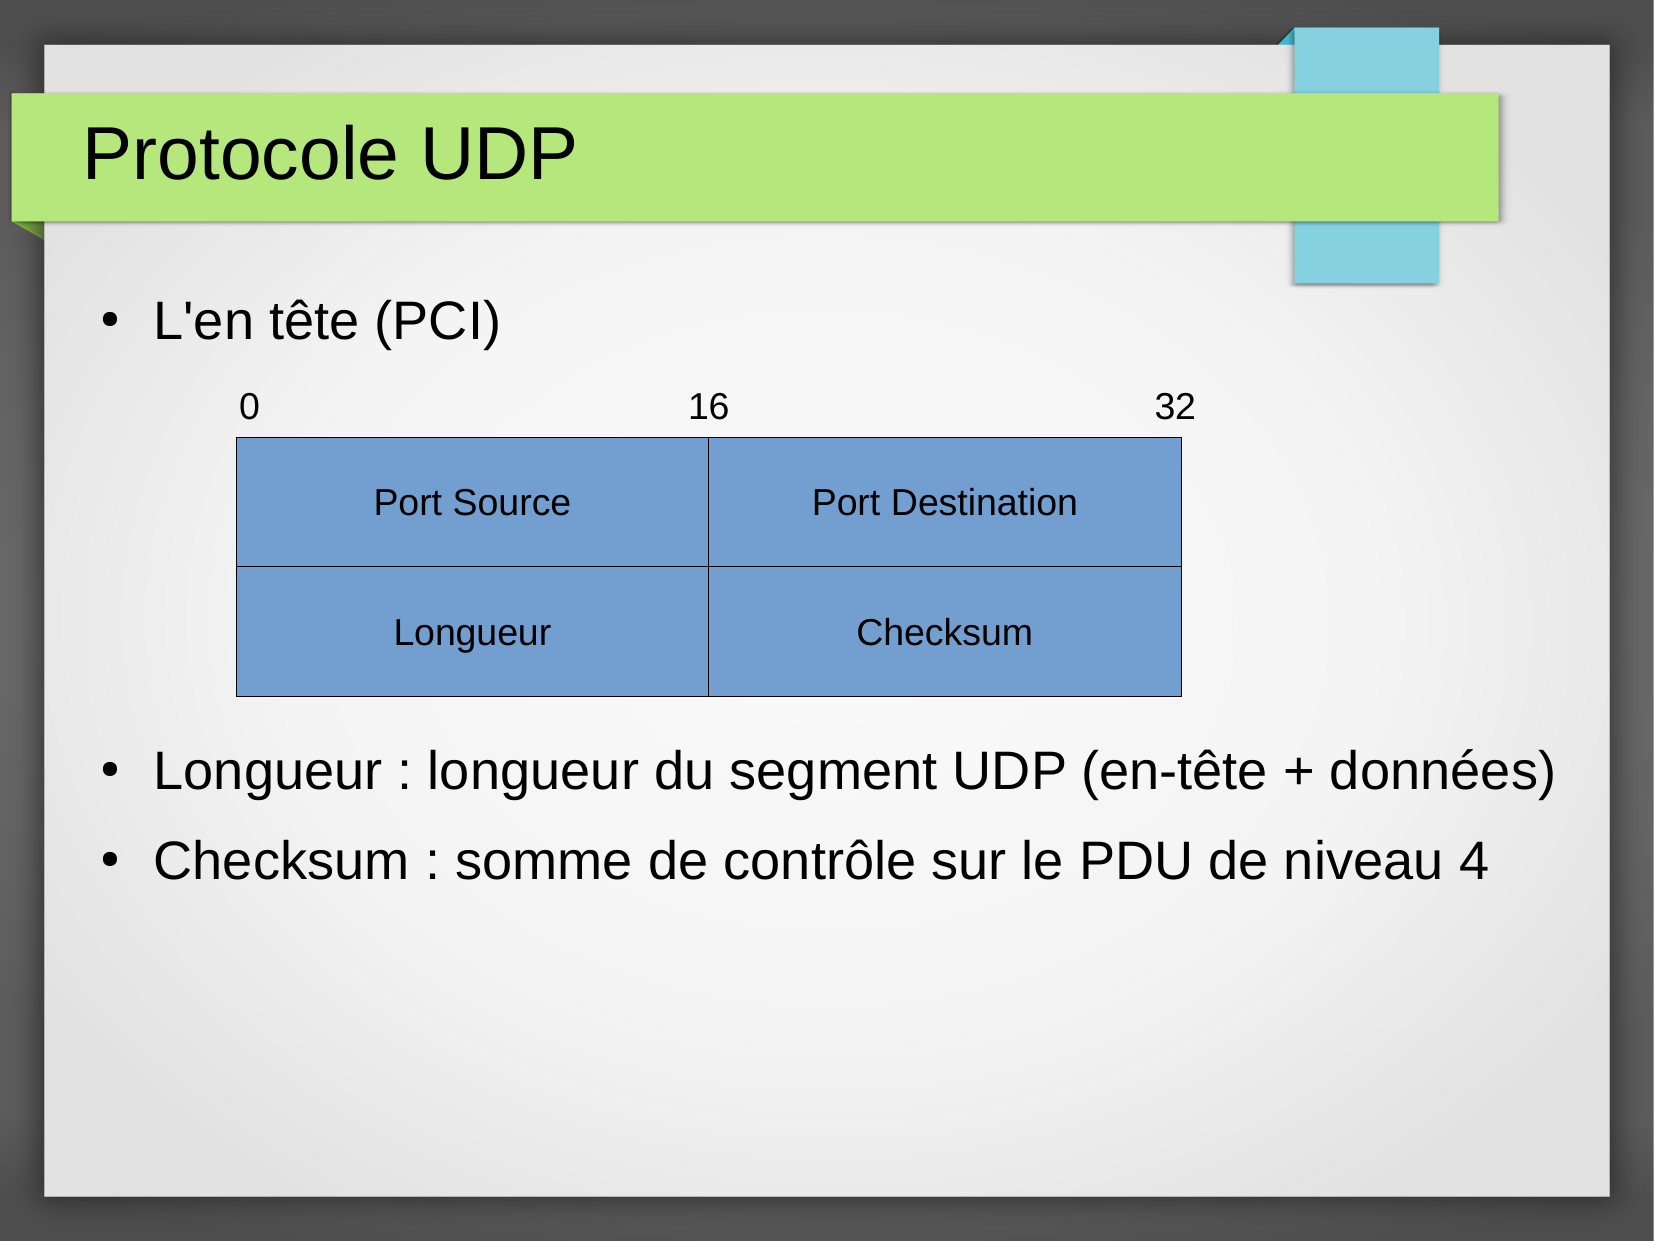

# Protocole UDP
L'en tête (PCI)
Longueur : longueur du segment UDP (en-tête + données)
Checksum : somme de contrôle sur le PDU de niveau 4
0
16
32
Port Source
Port Destination
Longueur
Checksum